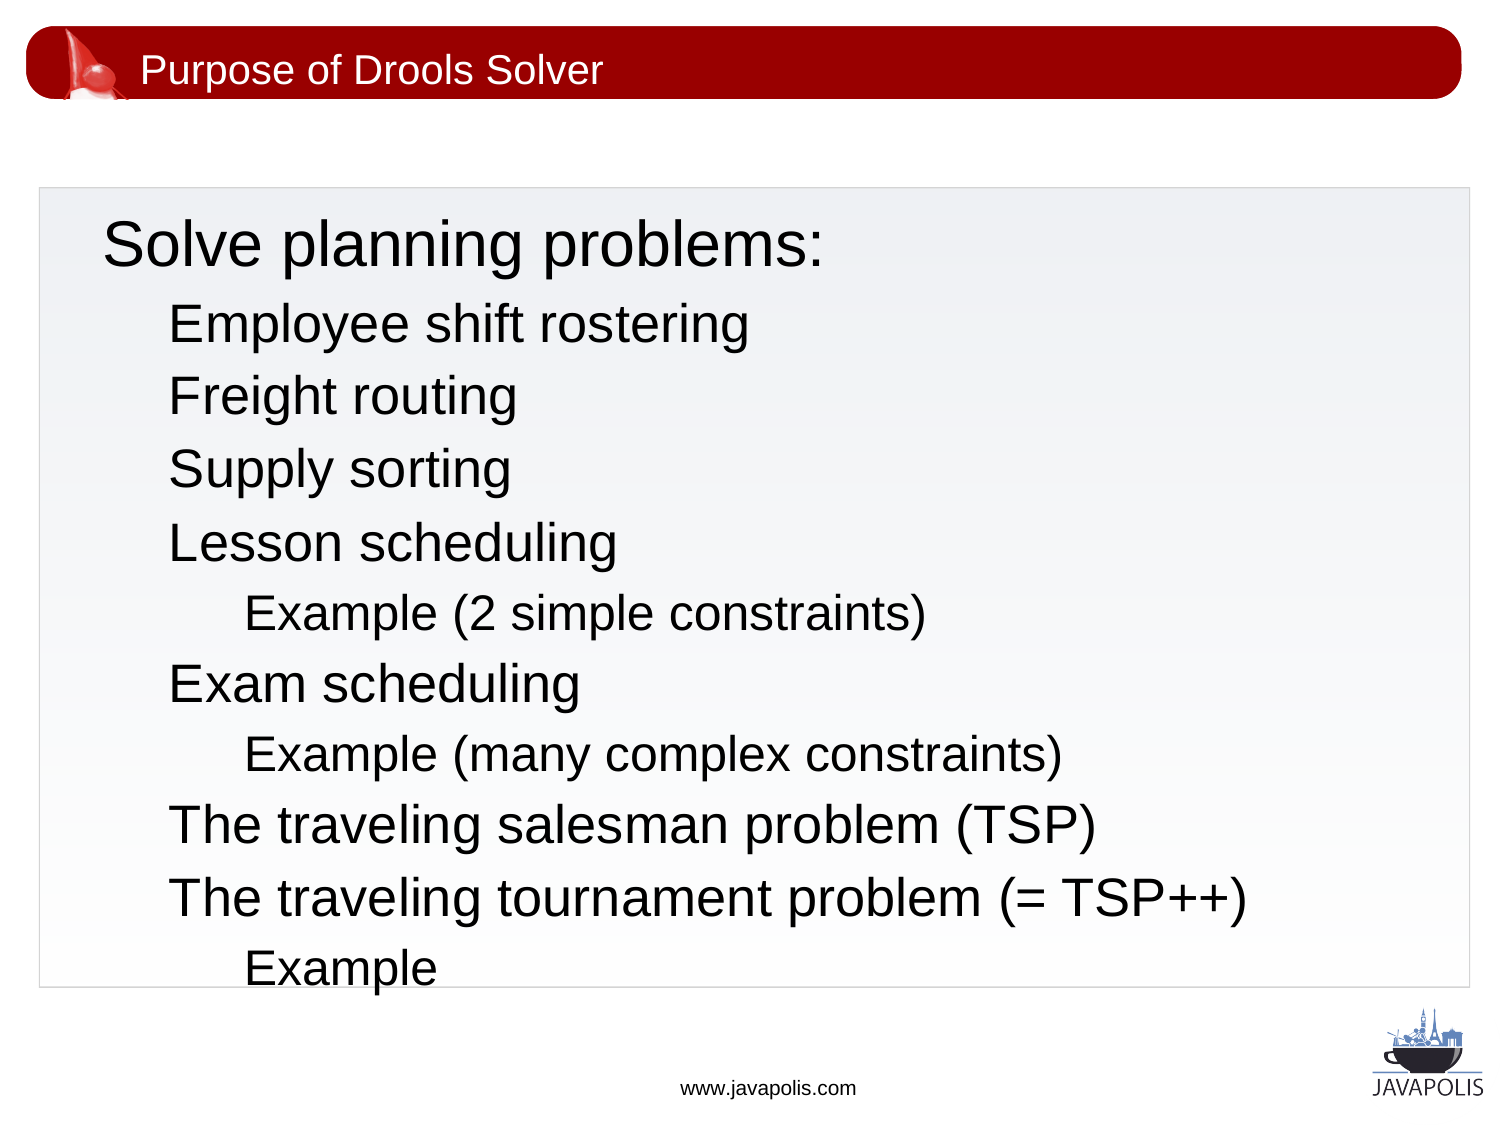

# Purpose of Drools Solver
Solve planning problems:
Employee shift rostering
Freight routing
Supply sorting
Lesson scheduling
Example (2 simple constraints)
Exam scheduling
Example (many complex constraints)
The traveling salesman problem (TSP)
The traveling tournament problem (= TSP++)
Example